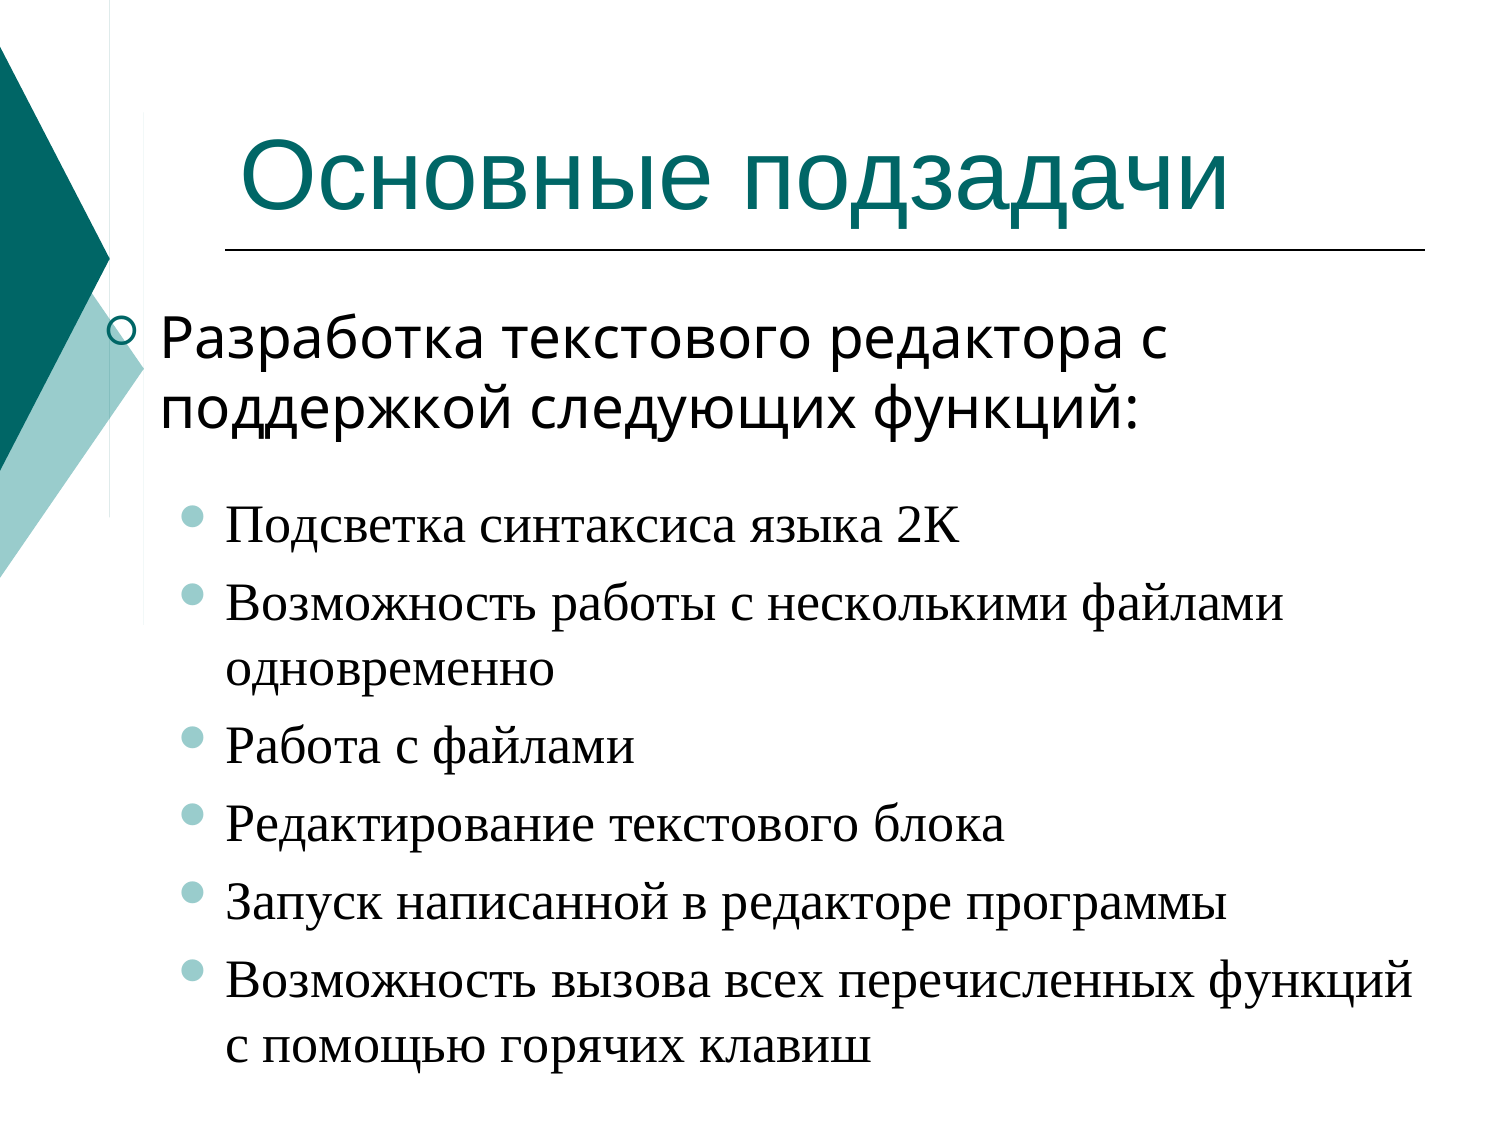

# Основные подзадачи
Разработка текстового редактора с поддержкой следующих функций:
Подсветка синтаксиса языка 2К
Возможность работы с несколькими файлами одновременно
Работа с файлами
Редактирование текстового блока
Запуск написанной в редакторе программы
Возможность вызова всех перечисленных функций с помощью горячих клавиш